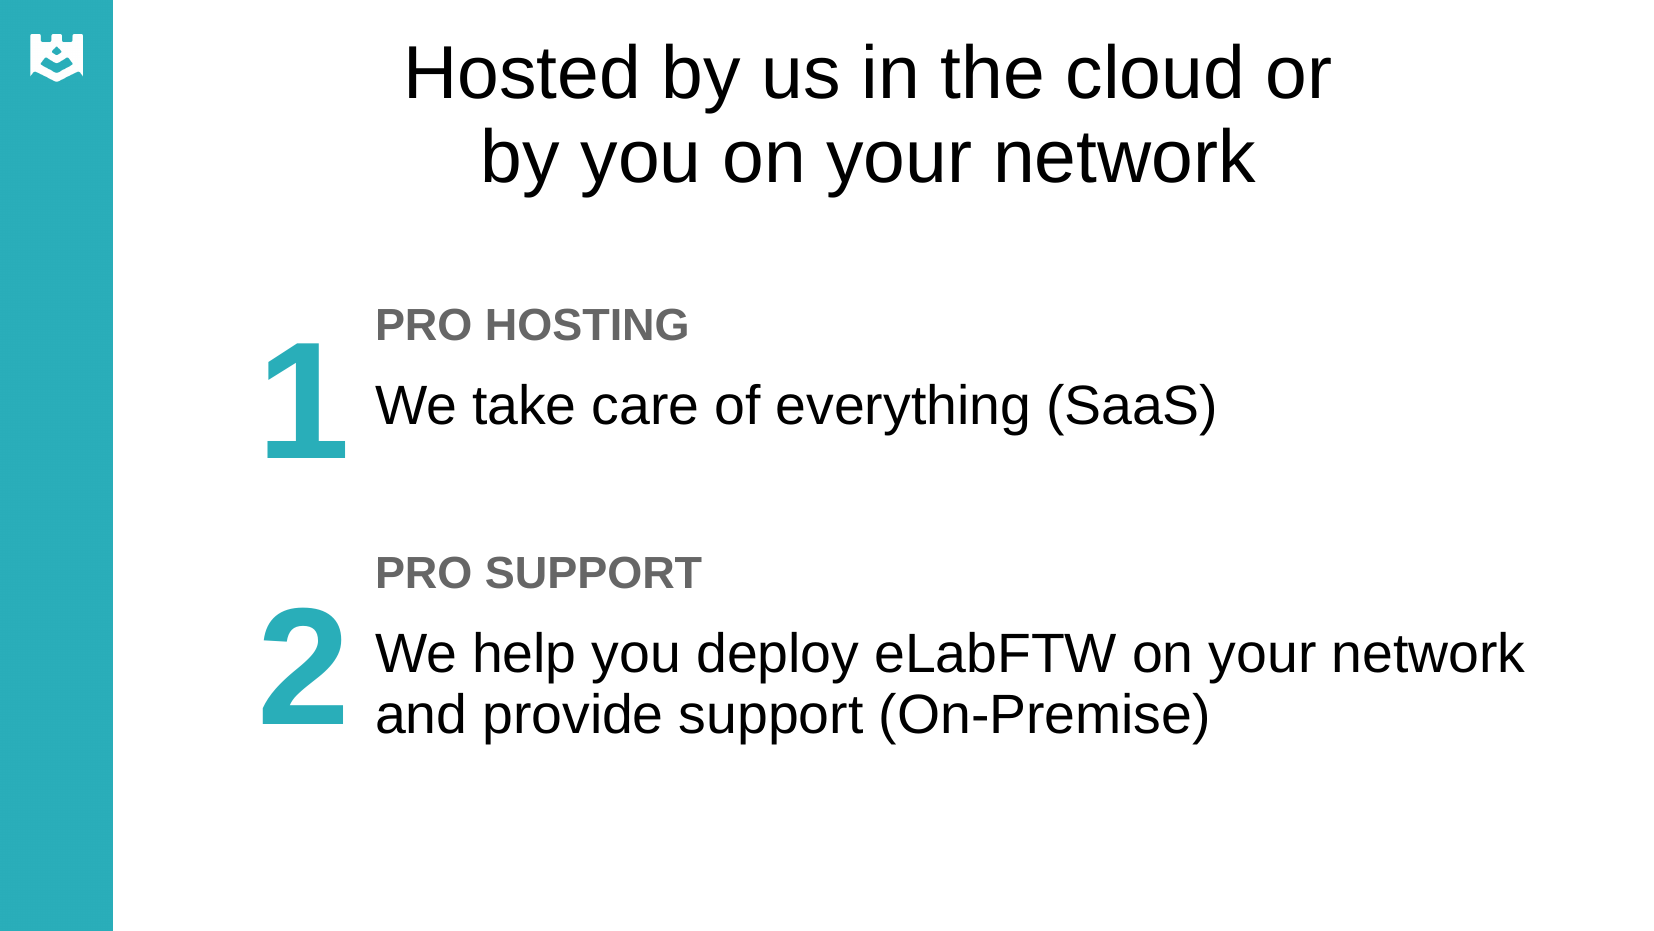

# Hosted by us in the cloud or by you on your network
1
PRO HOSTING
We take care of everything (SaaS)
PRO SUPPORT
We help you deploy eLabFTW on your network and provide support (On-Premise)
2